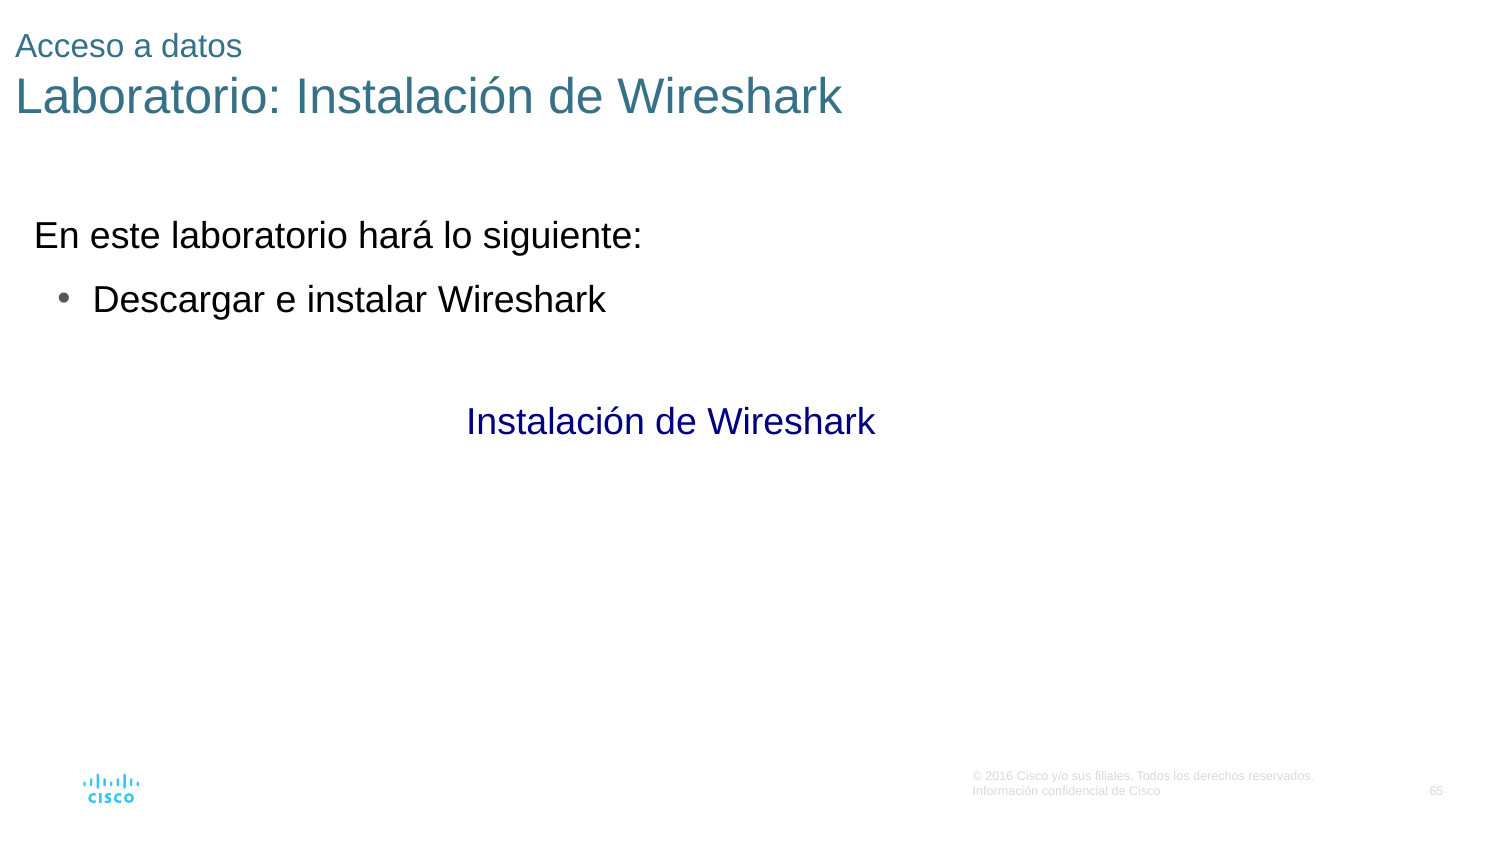

# Acceso a datos Laboratorio: Instalación de Wireshark
En este laboratorio hará lo siguiente:
Descargar e instalar Wireshark
Instalación de Wireshark